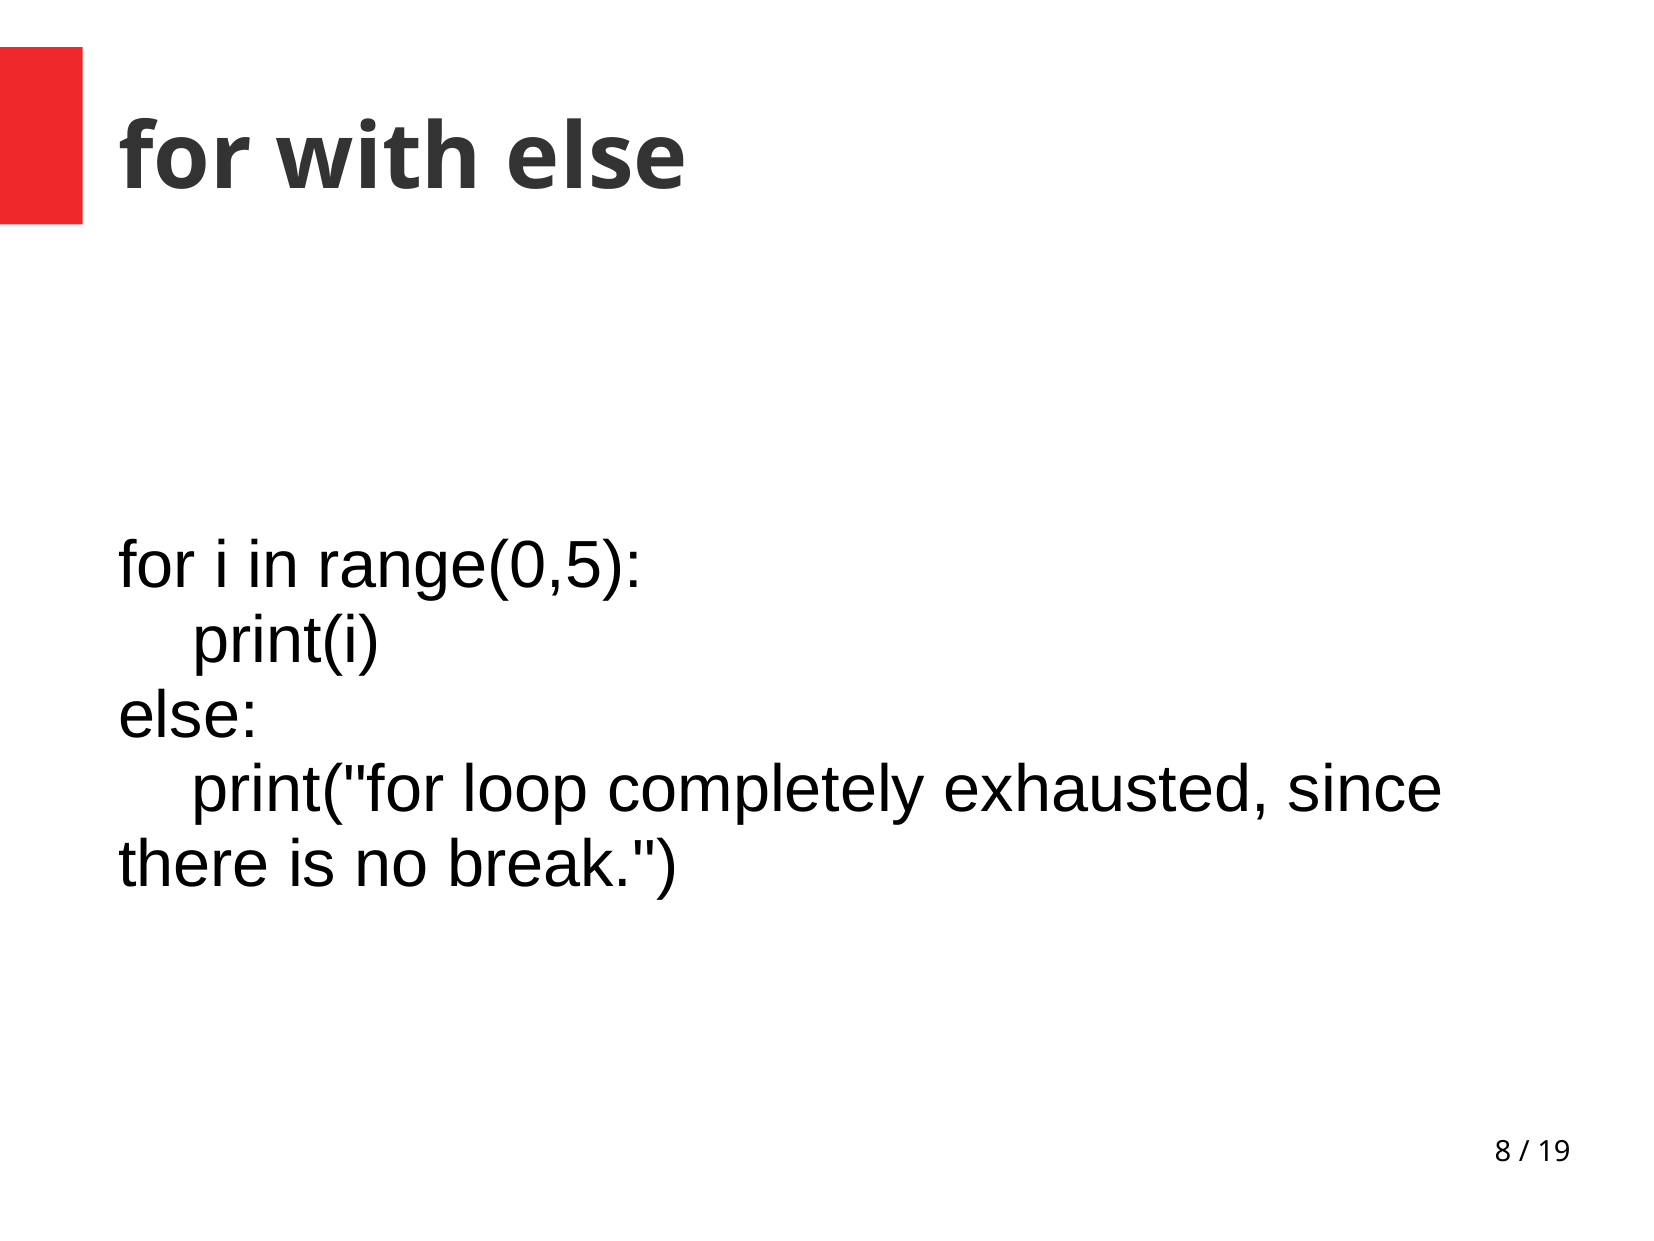

# for with else
for i in range(0,5):
 print(i)
else:
	print("for loop completely exhausted, since there is no break.")
8